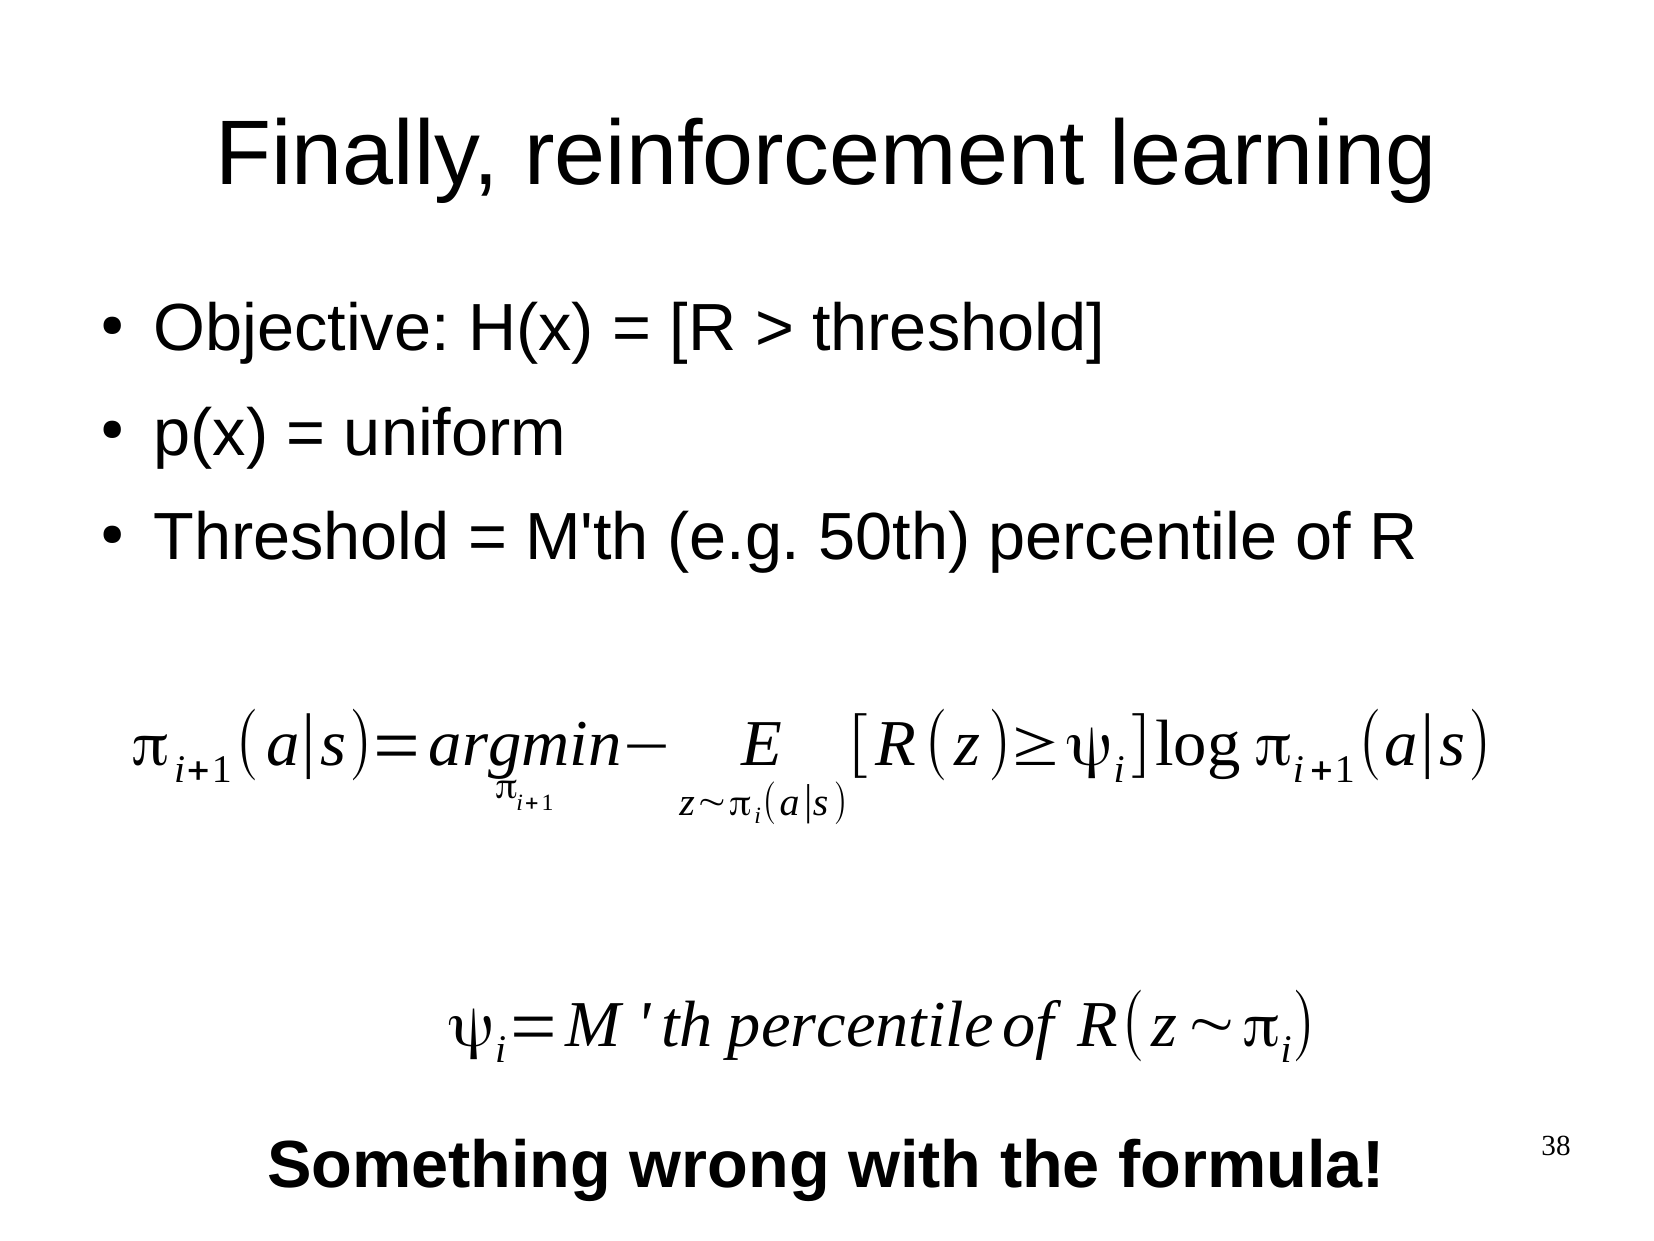

# Finally, reinforcement learning
Objective: H(x) = [R > threshold]
p(x) = uniform
Threshold = M'th (e.g. 50th) percentile of R
Something wrong with the formula!
38